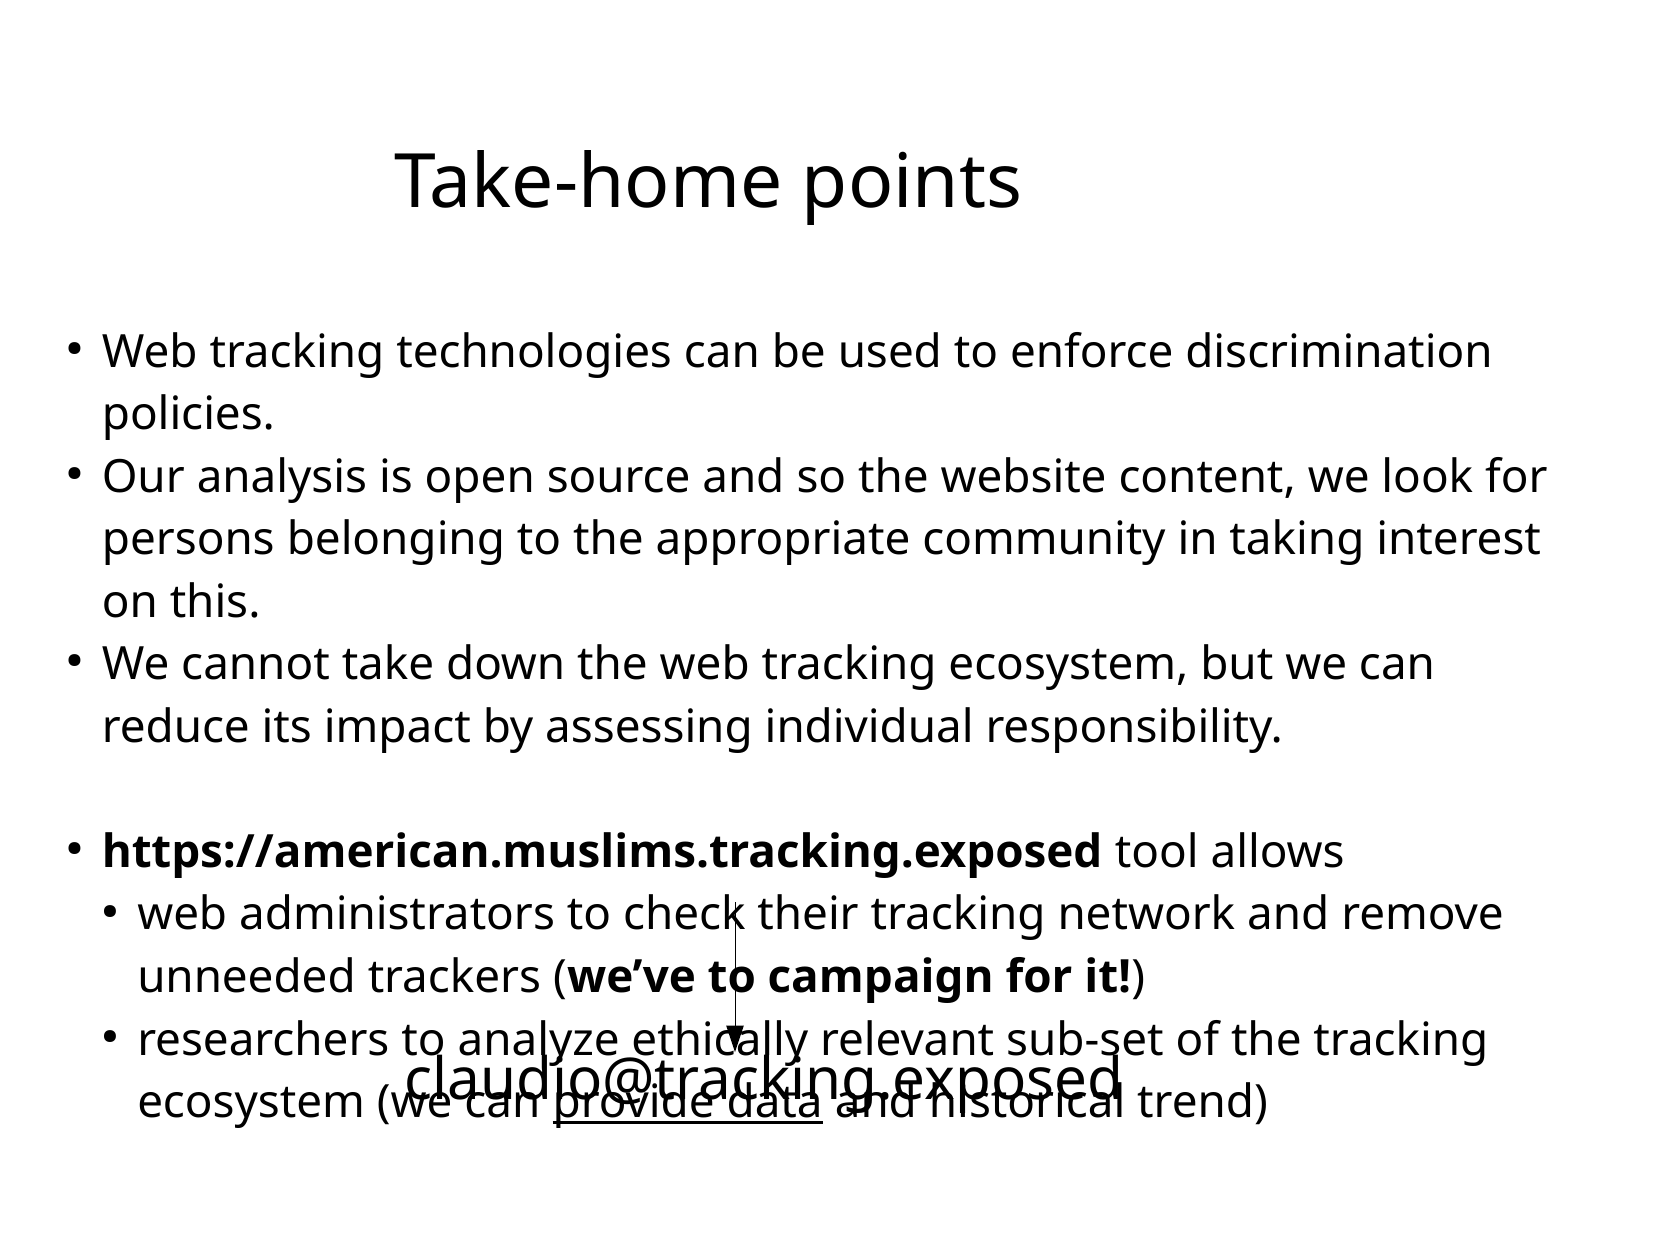

Take-home points
Web tracking technologies can be used to enforce discrimination policies.
Our analysis is open source and so the website content, we look for persons belonging to the appropriate community in taking interest on this.
We cannot take down the web tracking ecosystem, but we can reduce its impact by assessing individual responsibility.
https://american.muslims.tracking.exposed tool allows
web administrators to check their tracking network and remove unneeded trackers (we’ve to campaign for it!)
researchers to analyze ethically relevant sub-set of the tracking ecosystem (we can provide data and historical trend)
claudio@tracking.exposed